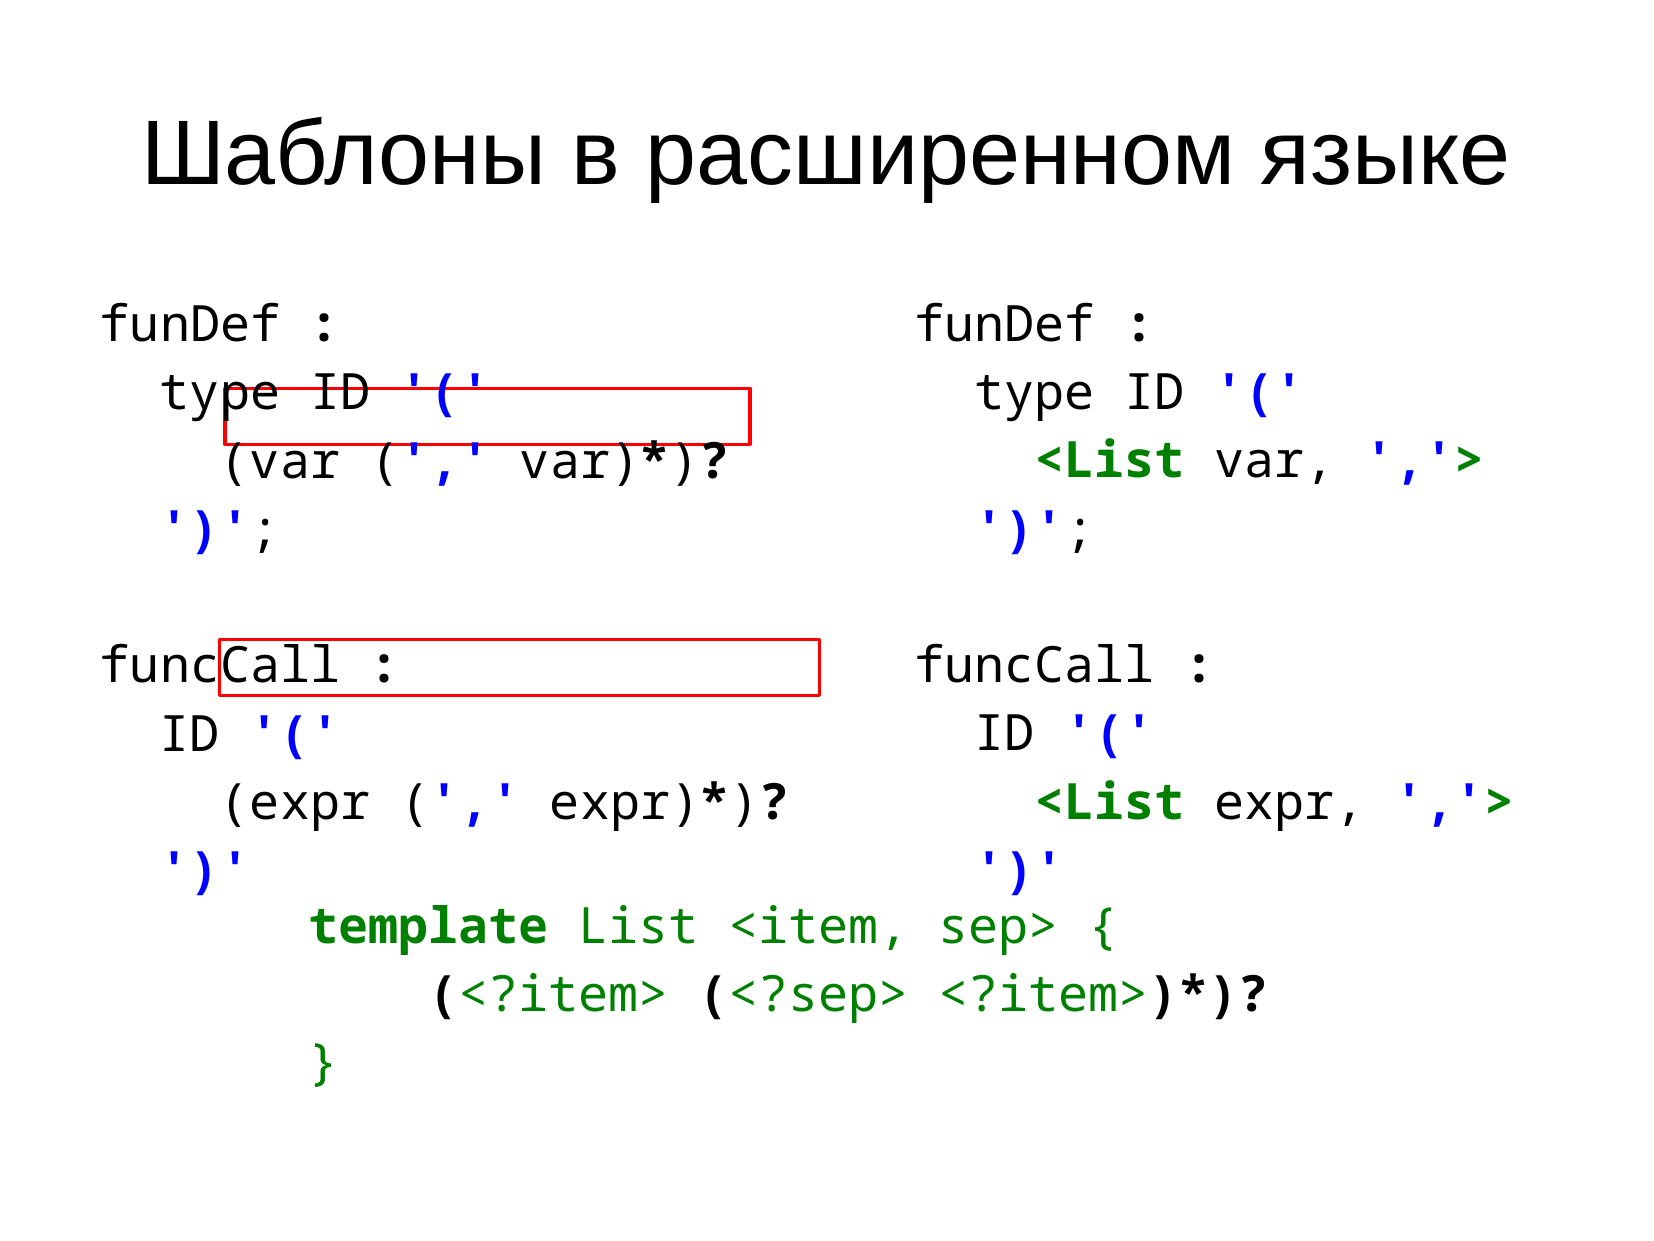

# Шаблоны в расширенном языке
funDef :
 type ID '('
 <List var, ','>
 ')';
funcCall :
 ID '('
 <List expr, ','>
 ')'
funDef :
 type ID '('
 (var (',' var)*)?
 ')';
funcCall :
 ID '('
 (expr (',' expr)*)?
 ')'
template List <item, sep> {
 (<?item> (<?sep> <?item>)*)?
}